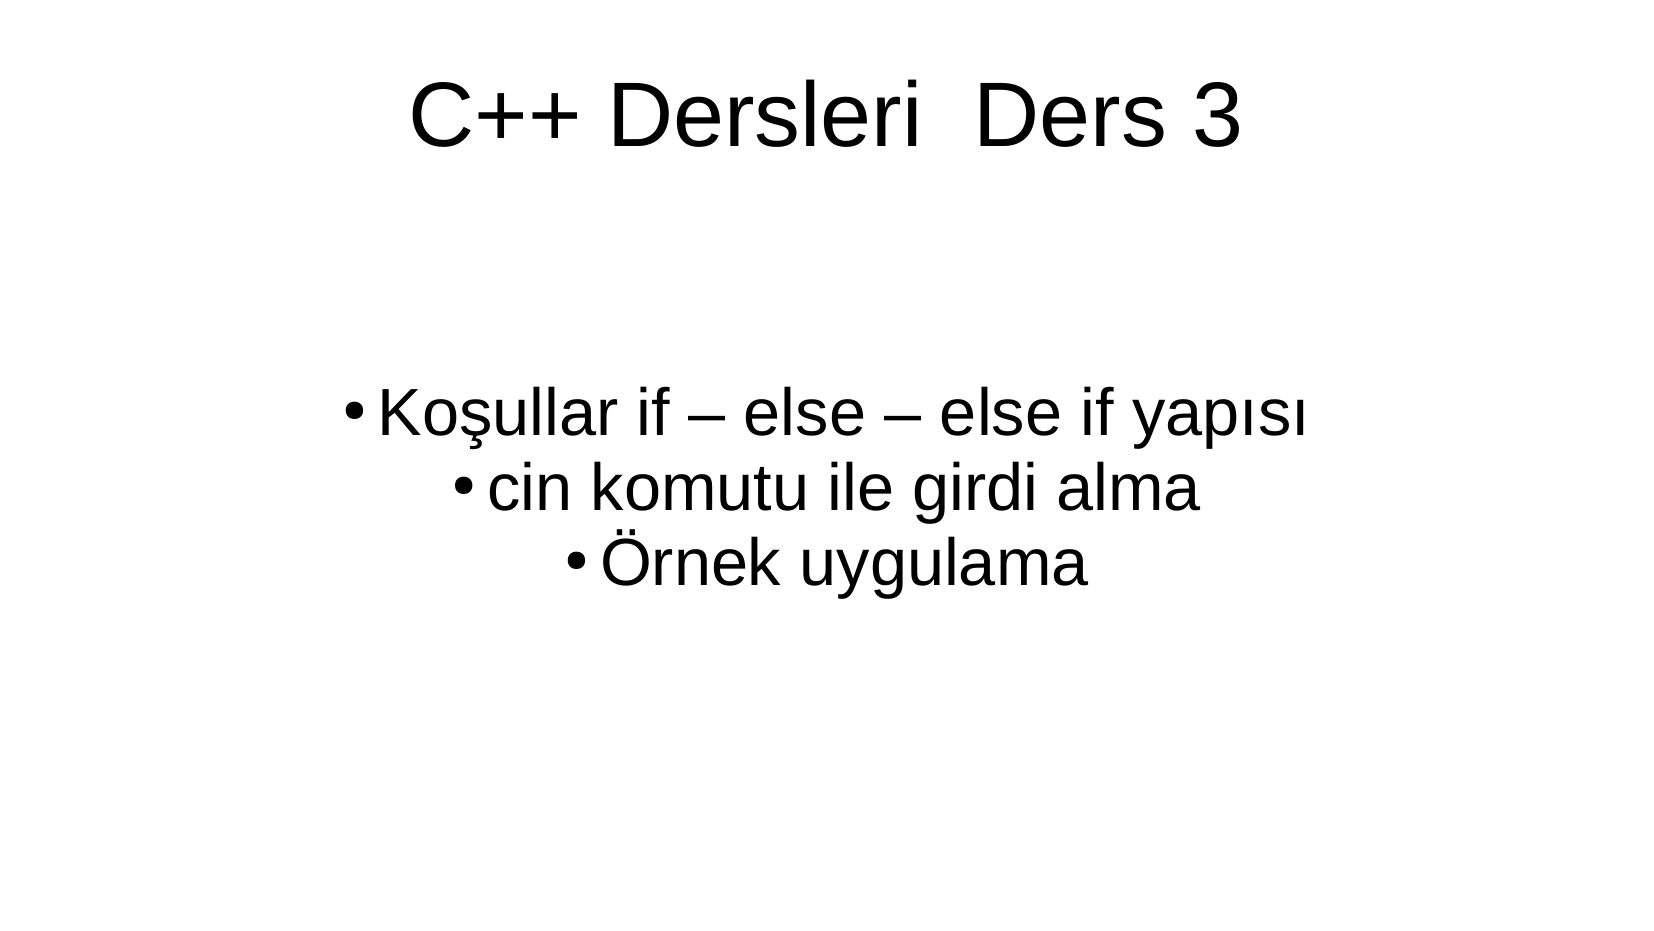

# C++ Dersleri Ders 3
Koşullar if – else – else if yapısı
cin komutu ile girdi alma
Örnek uygulama